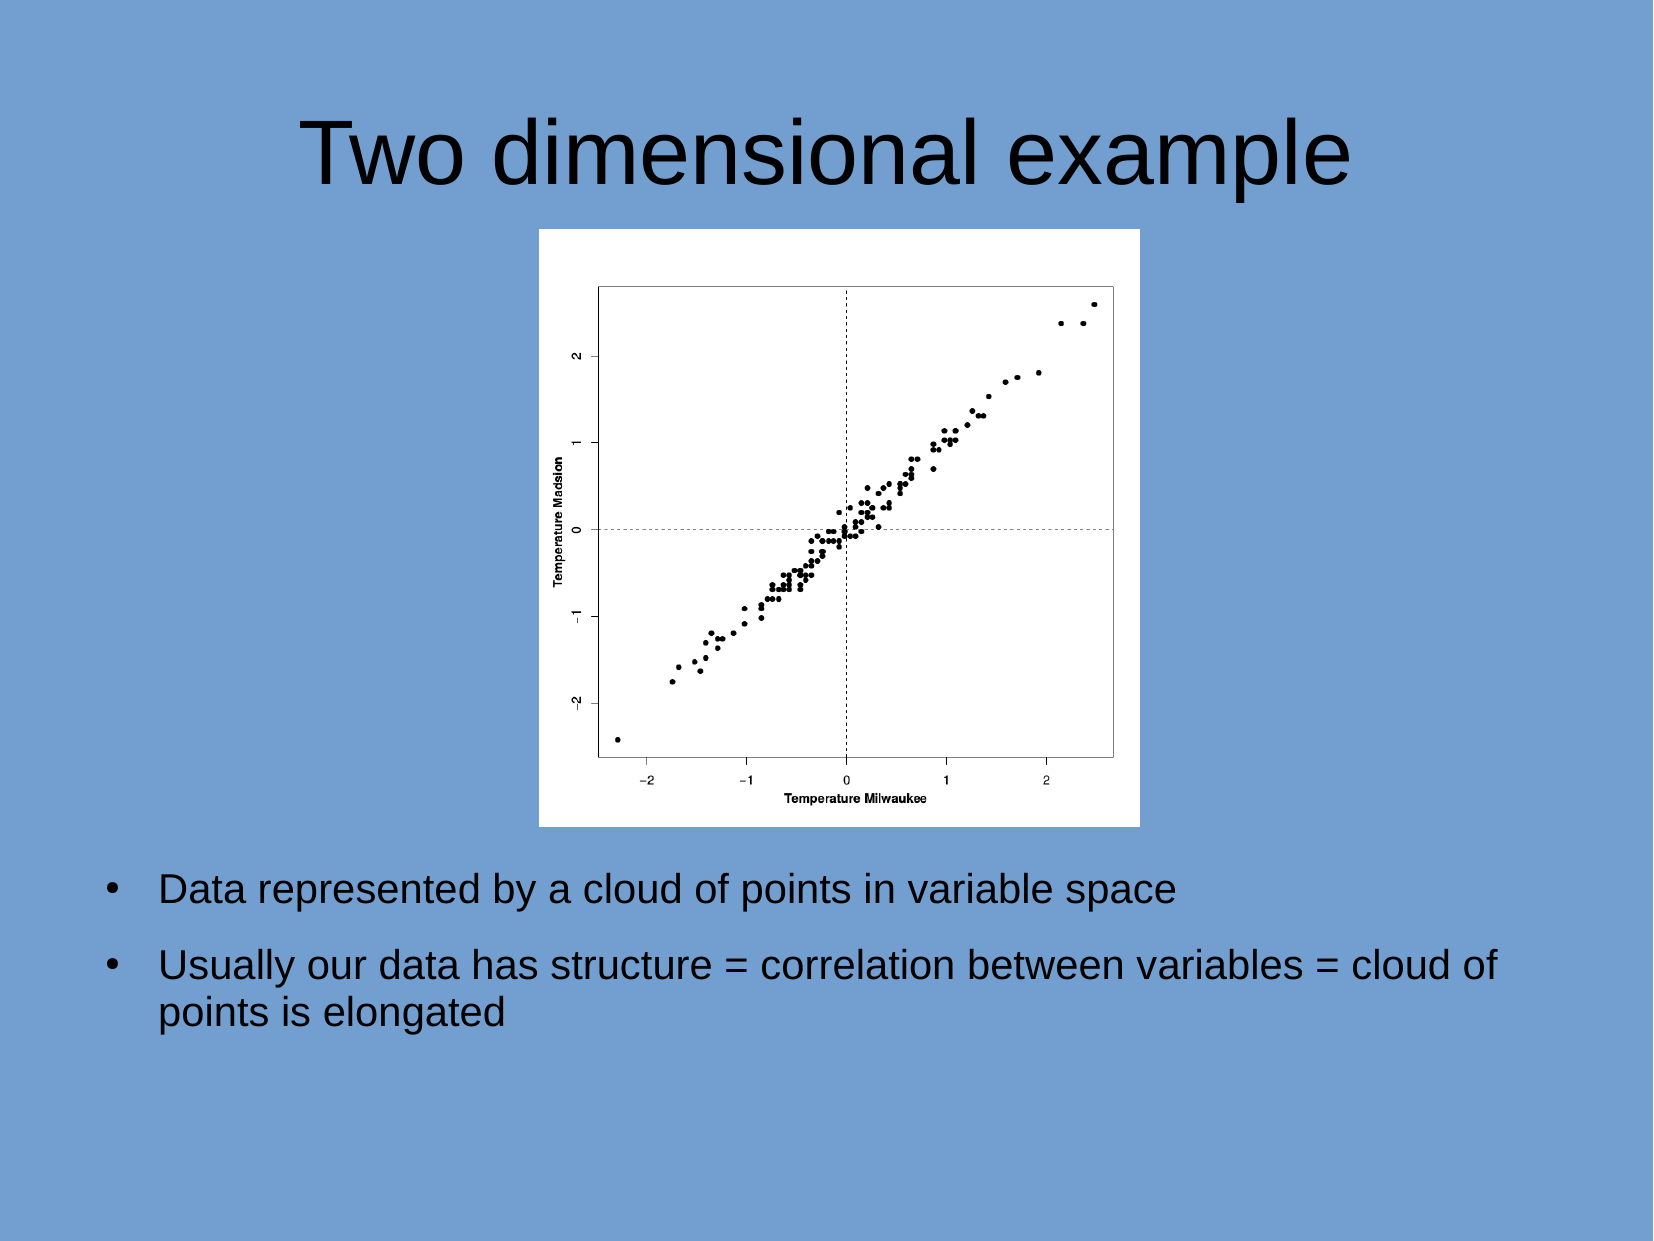

# Two dimensional example
Data represented by a cloud of points in variable space
Usually our data has structure = correlation between variables = cloud of points is elongated